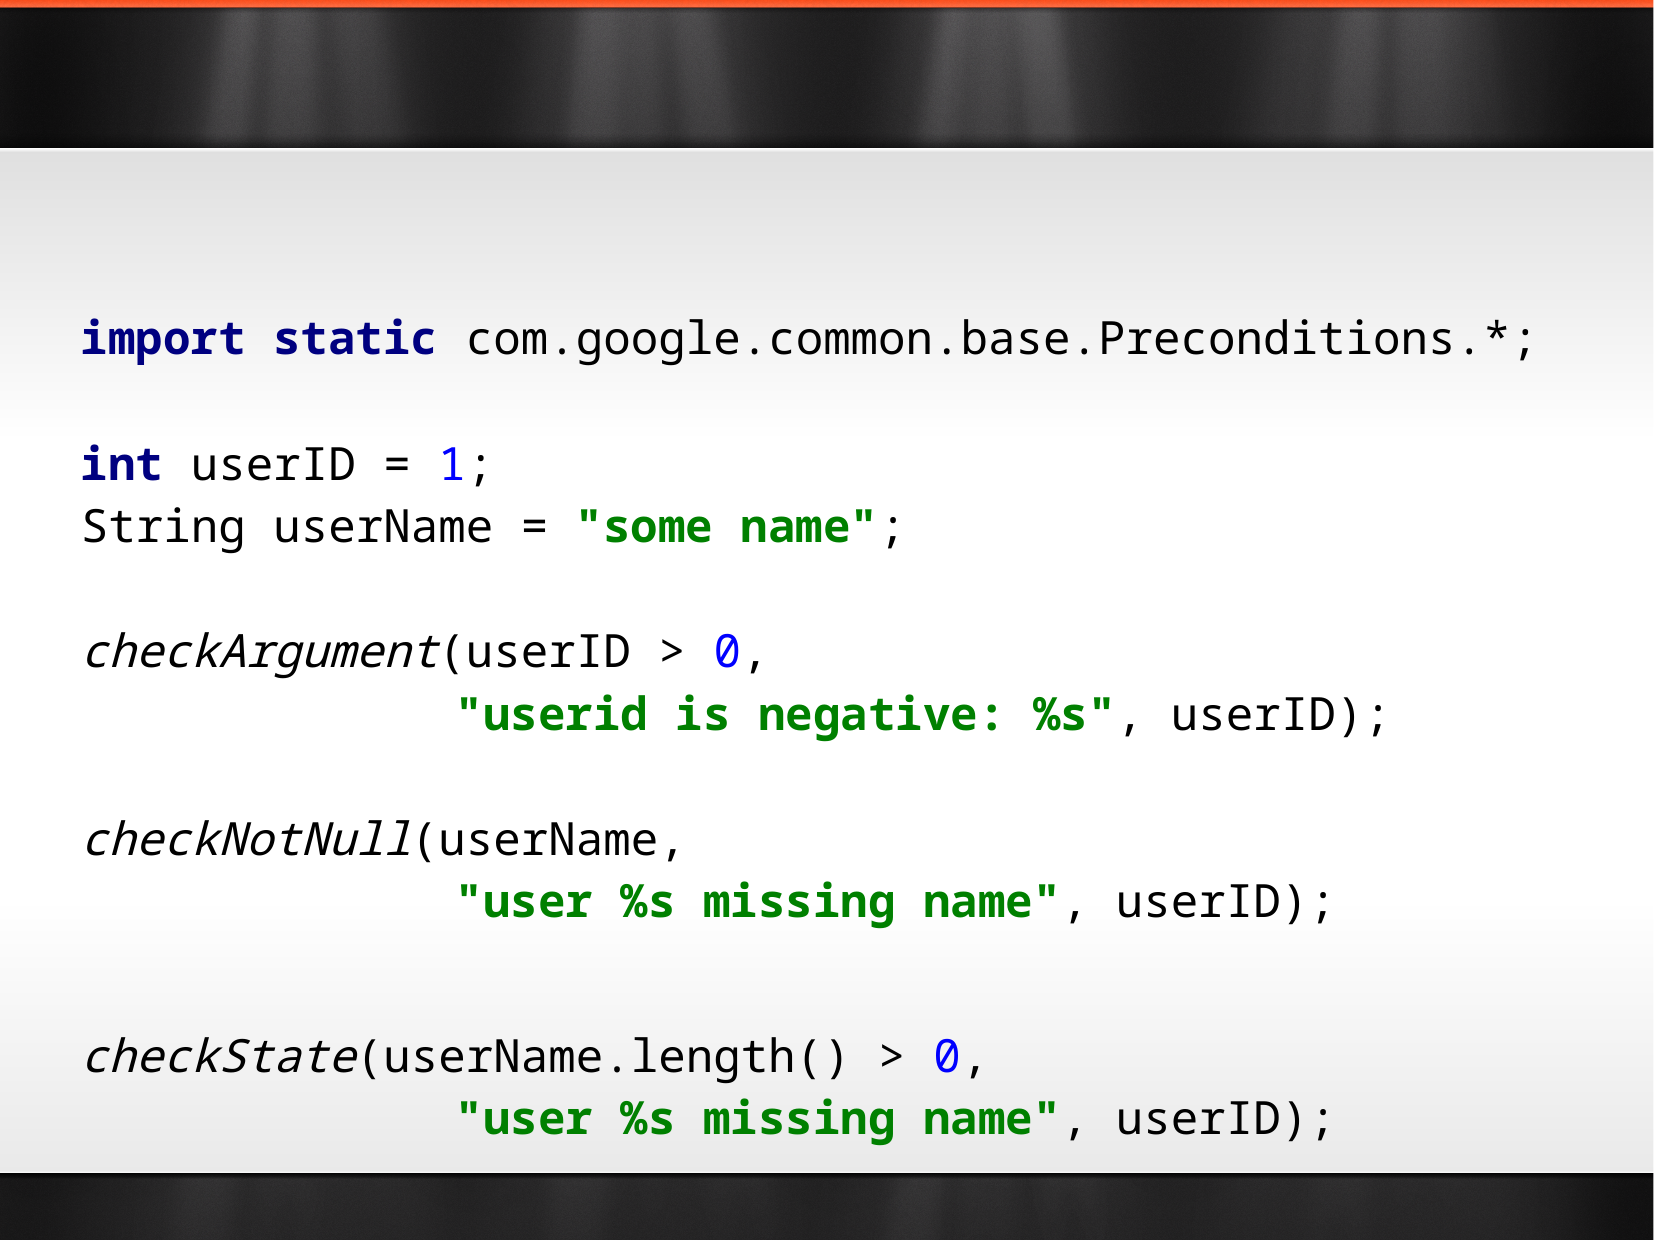

#
import static com.google.common.base.Preconditions.*;
int userID = 1;
String userName = "some name";
checkArgument(userID > 0,
					"userid is negative: %s", userID);
checkNotNull(userName,
					"user %s missing name", userID);
checkState(userName.length() > 0,
					"user %s missing name", userID);